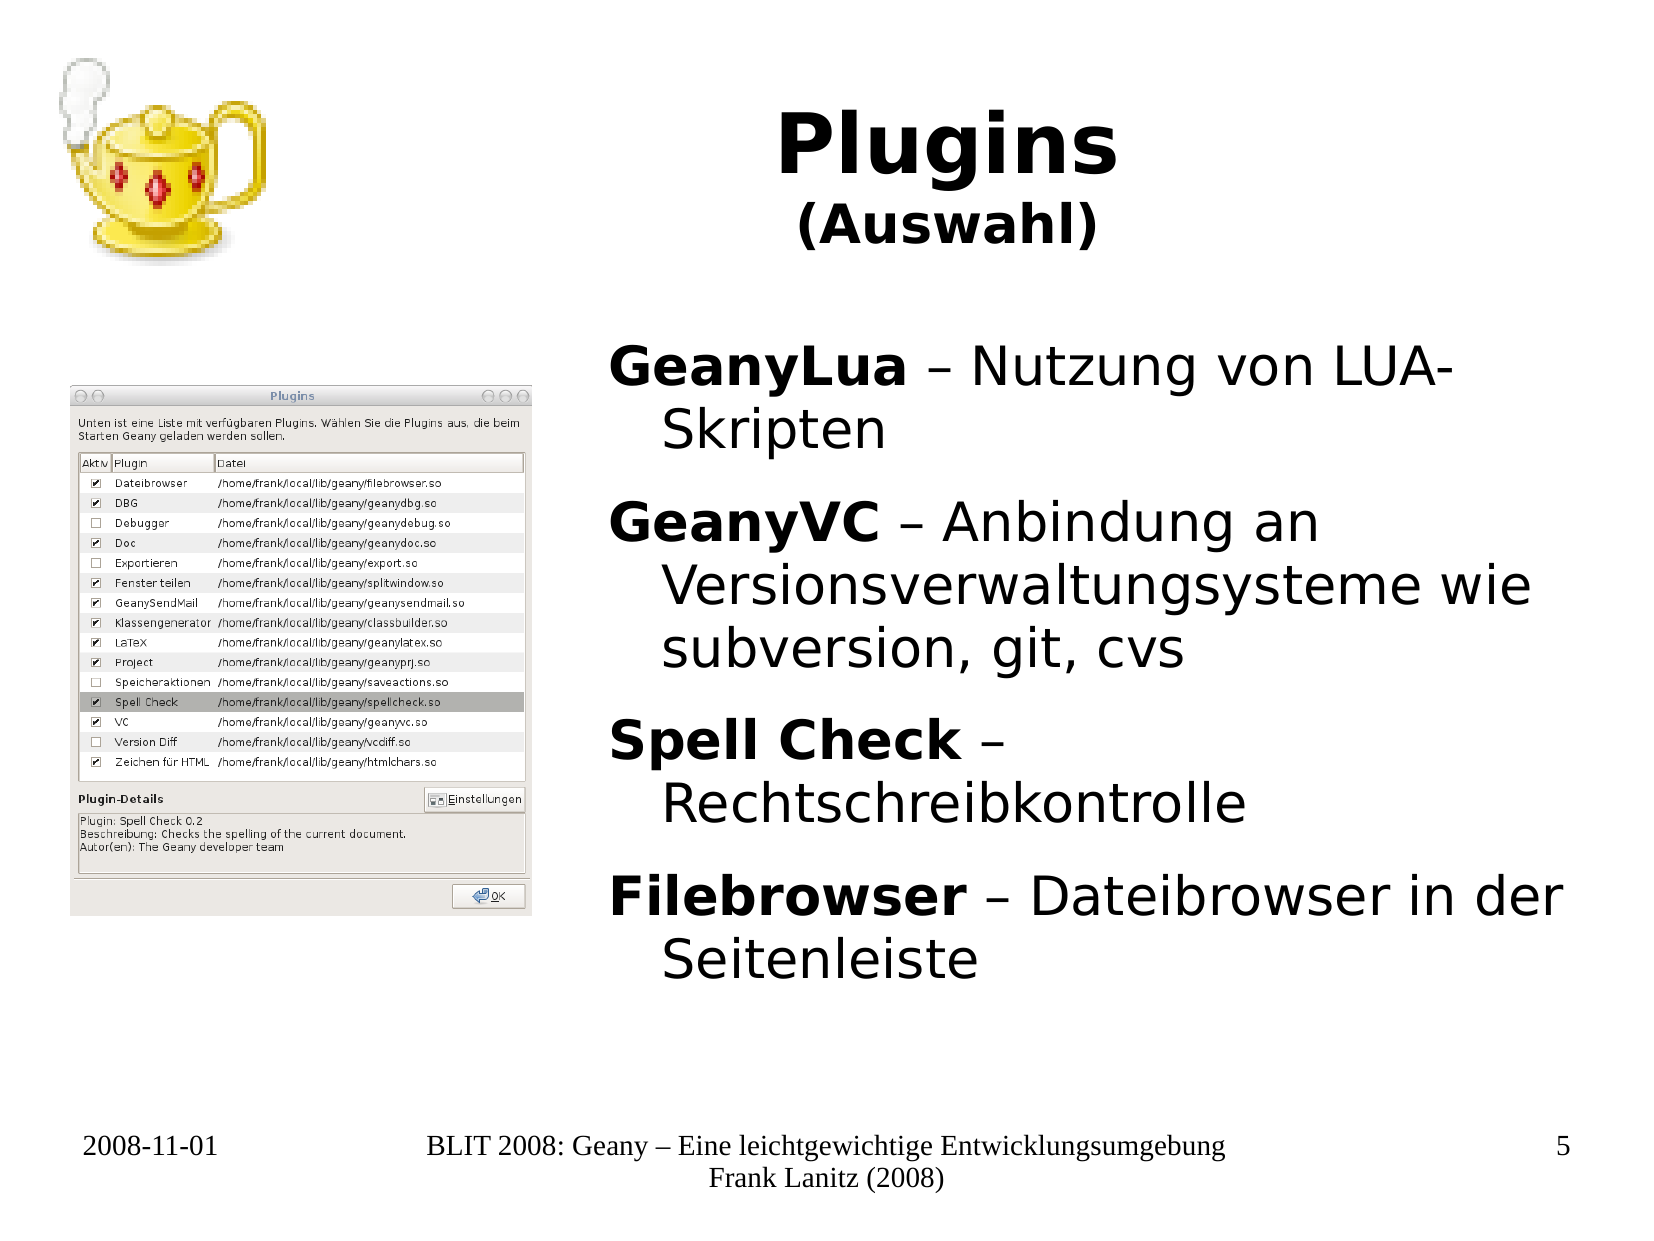

# Plugins (Auswahl)
GeanyLua – Nutzung von LUA-Skripten
GeanyVC – Anbindung an Versionsverwaltungsysteme wie subversion, git, cvs
Spell Check – Rechtschreibkontrolle
Filebrowser – Dateibrowser in der Seitenleiste
2008-11-01
BLIT 2008: Geany - Eine leichtgewichtige Entwicklungsumgebung
5